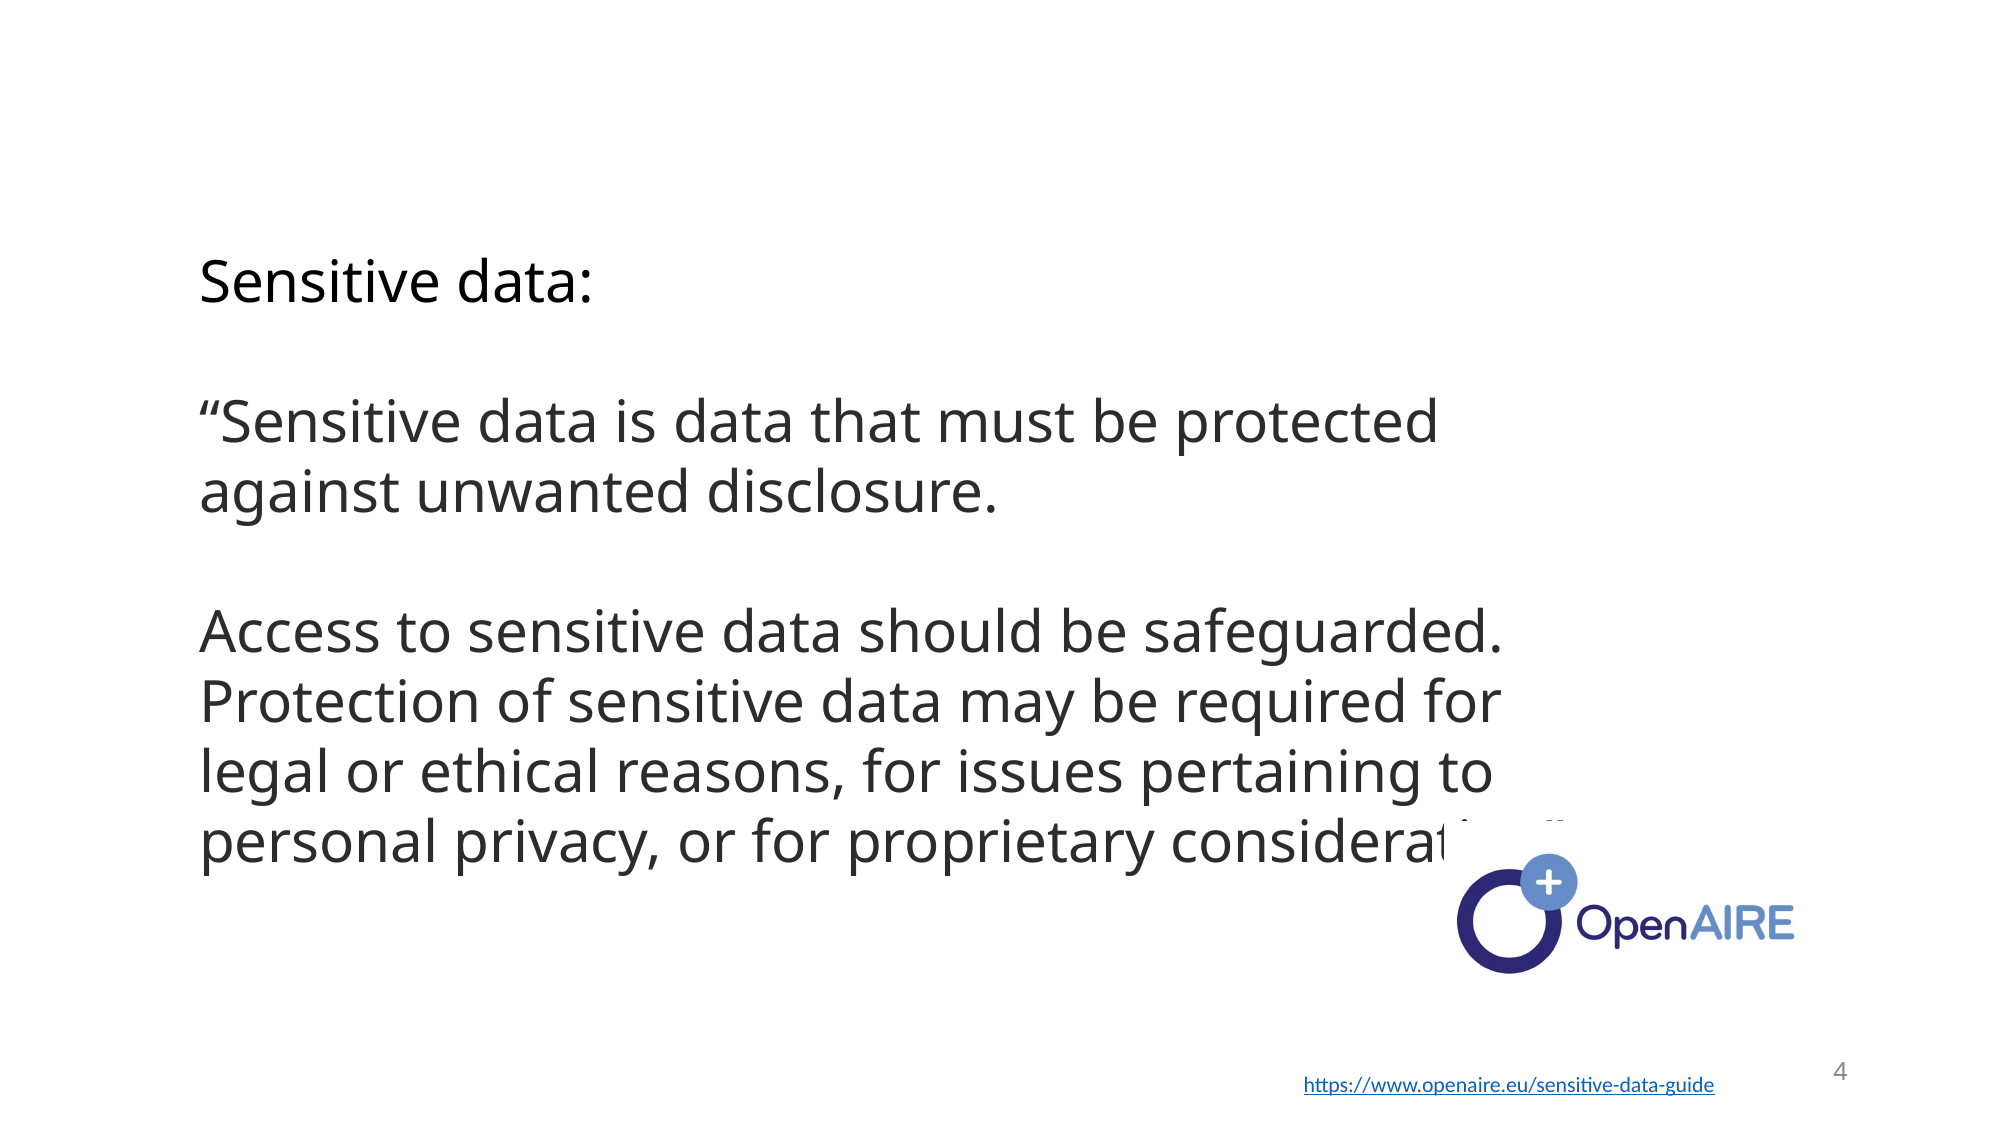

Sensitive data:
“Sensitive data is data that must be protected against unwanted disclosure.
Access to sensitive data should be safeguarded. Protection of sensitive data may be required for legal or ethical reasons, for issues pertaining to personal privacy, or for proprietary consideration”
https://www.openaire.eu/sensitive-data-guide